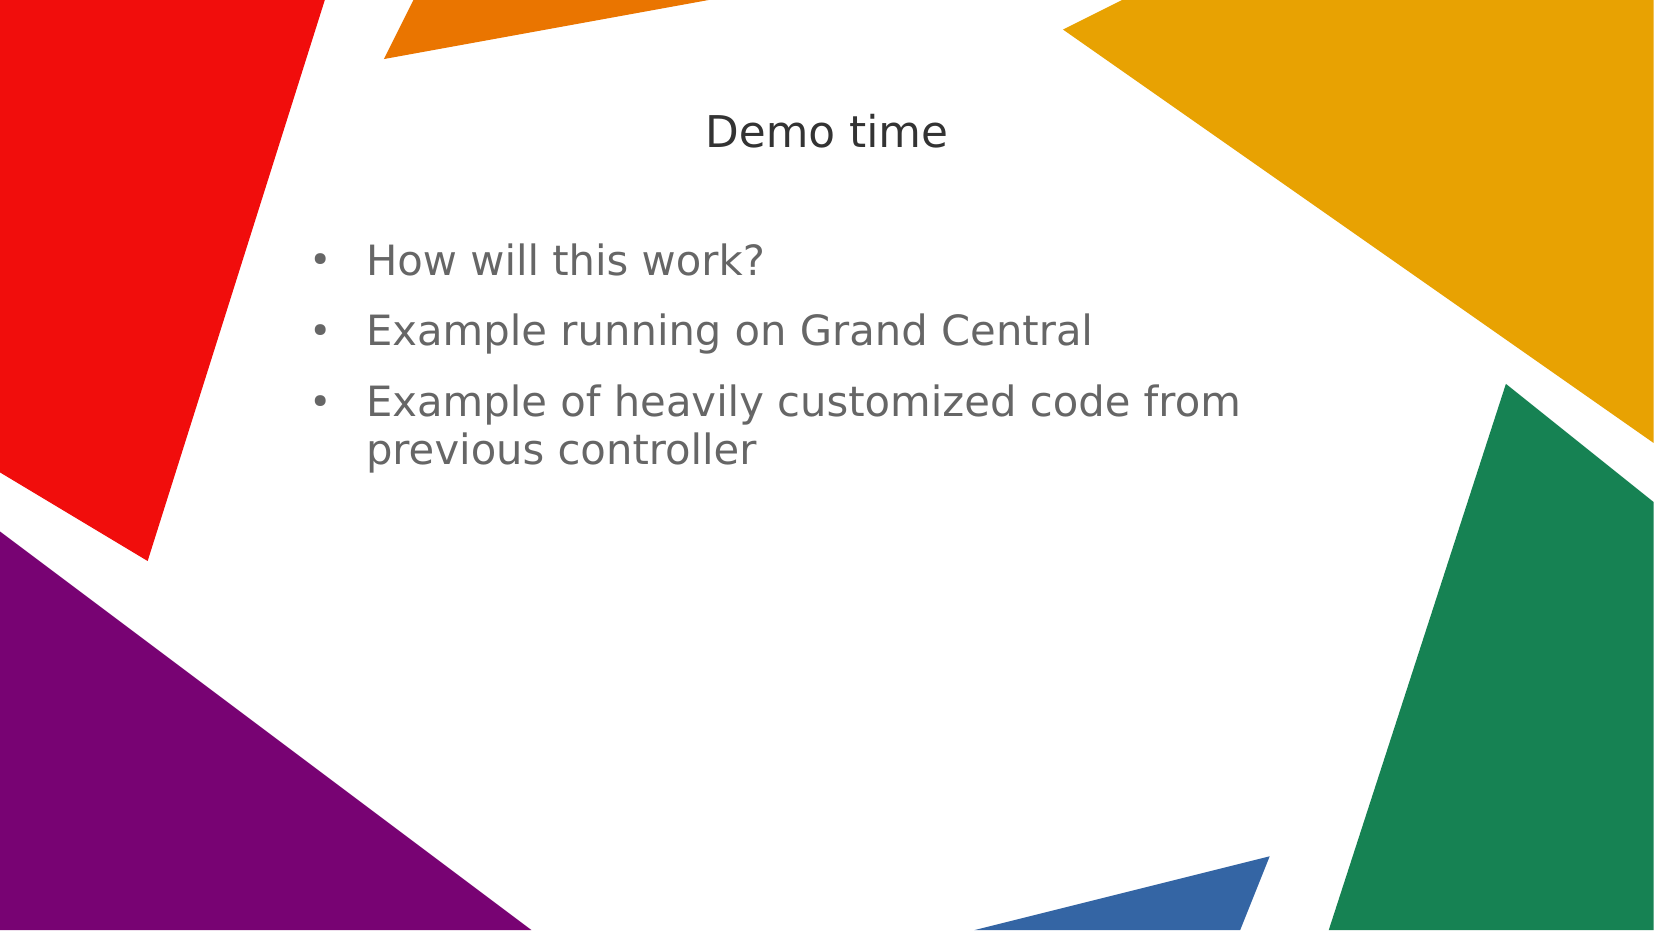

# Demo time
How will this work?
Example running on Grand Central
Example of heavily customized code from previous controller